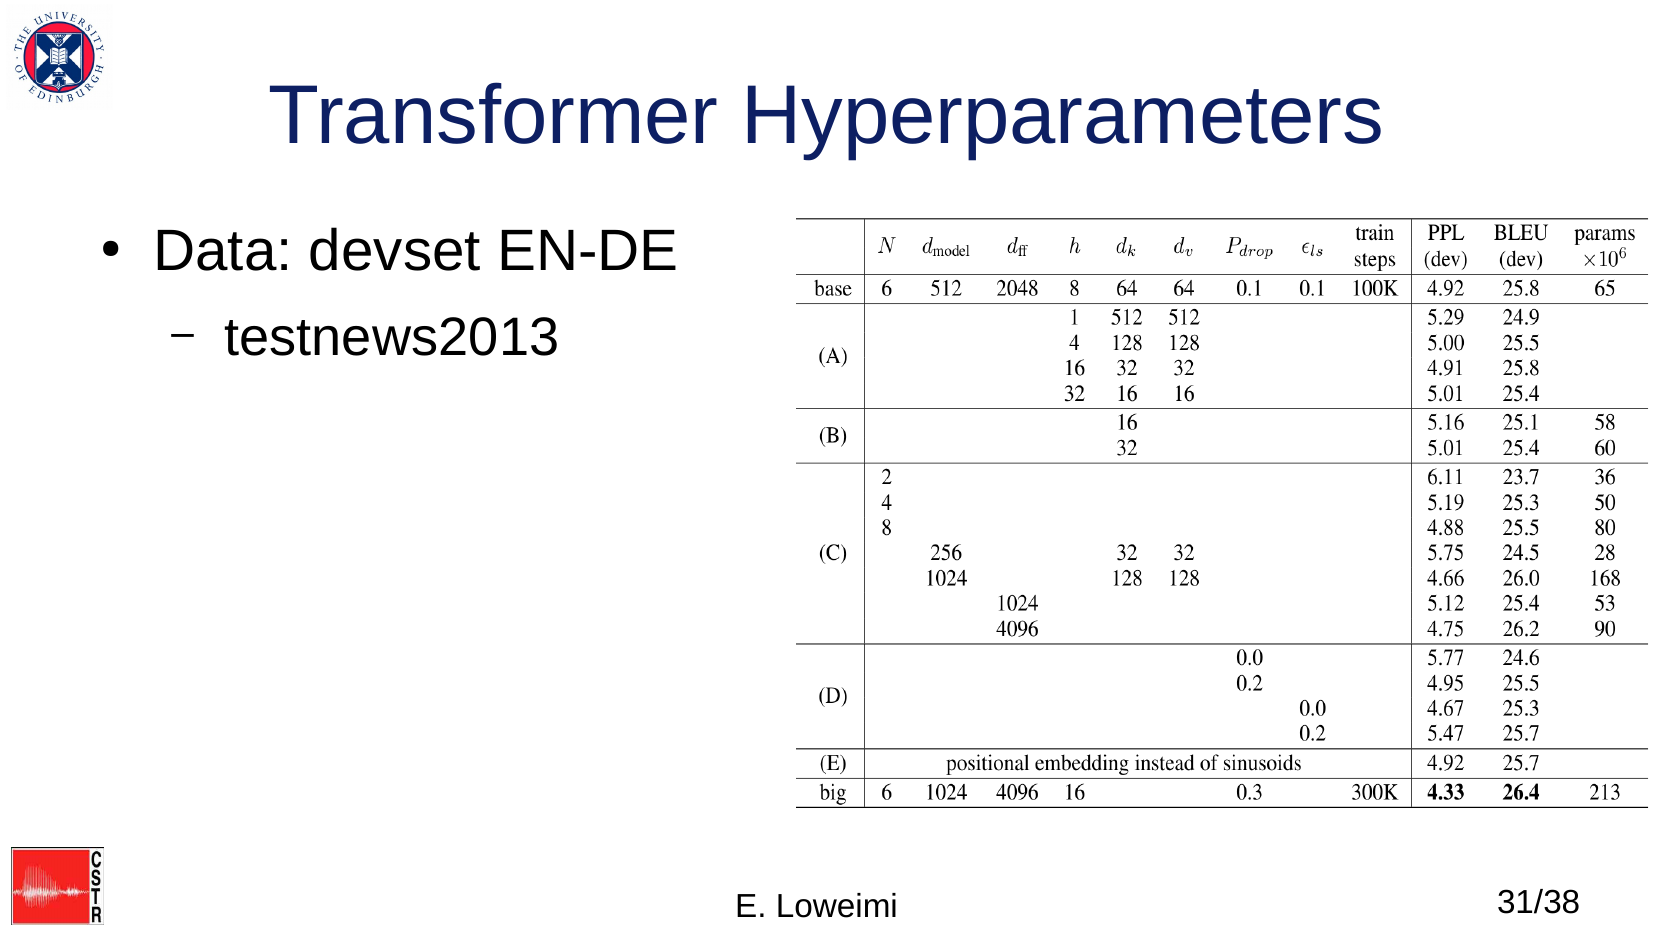

# Transformer Hyperparameters
Data: devset EN-DE
testnews2013
31/38
E. Loweimi